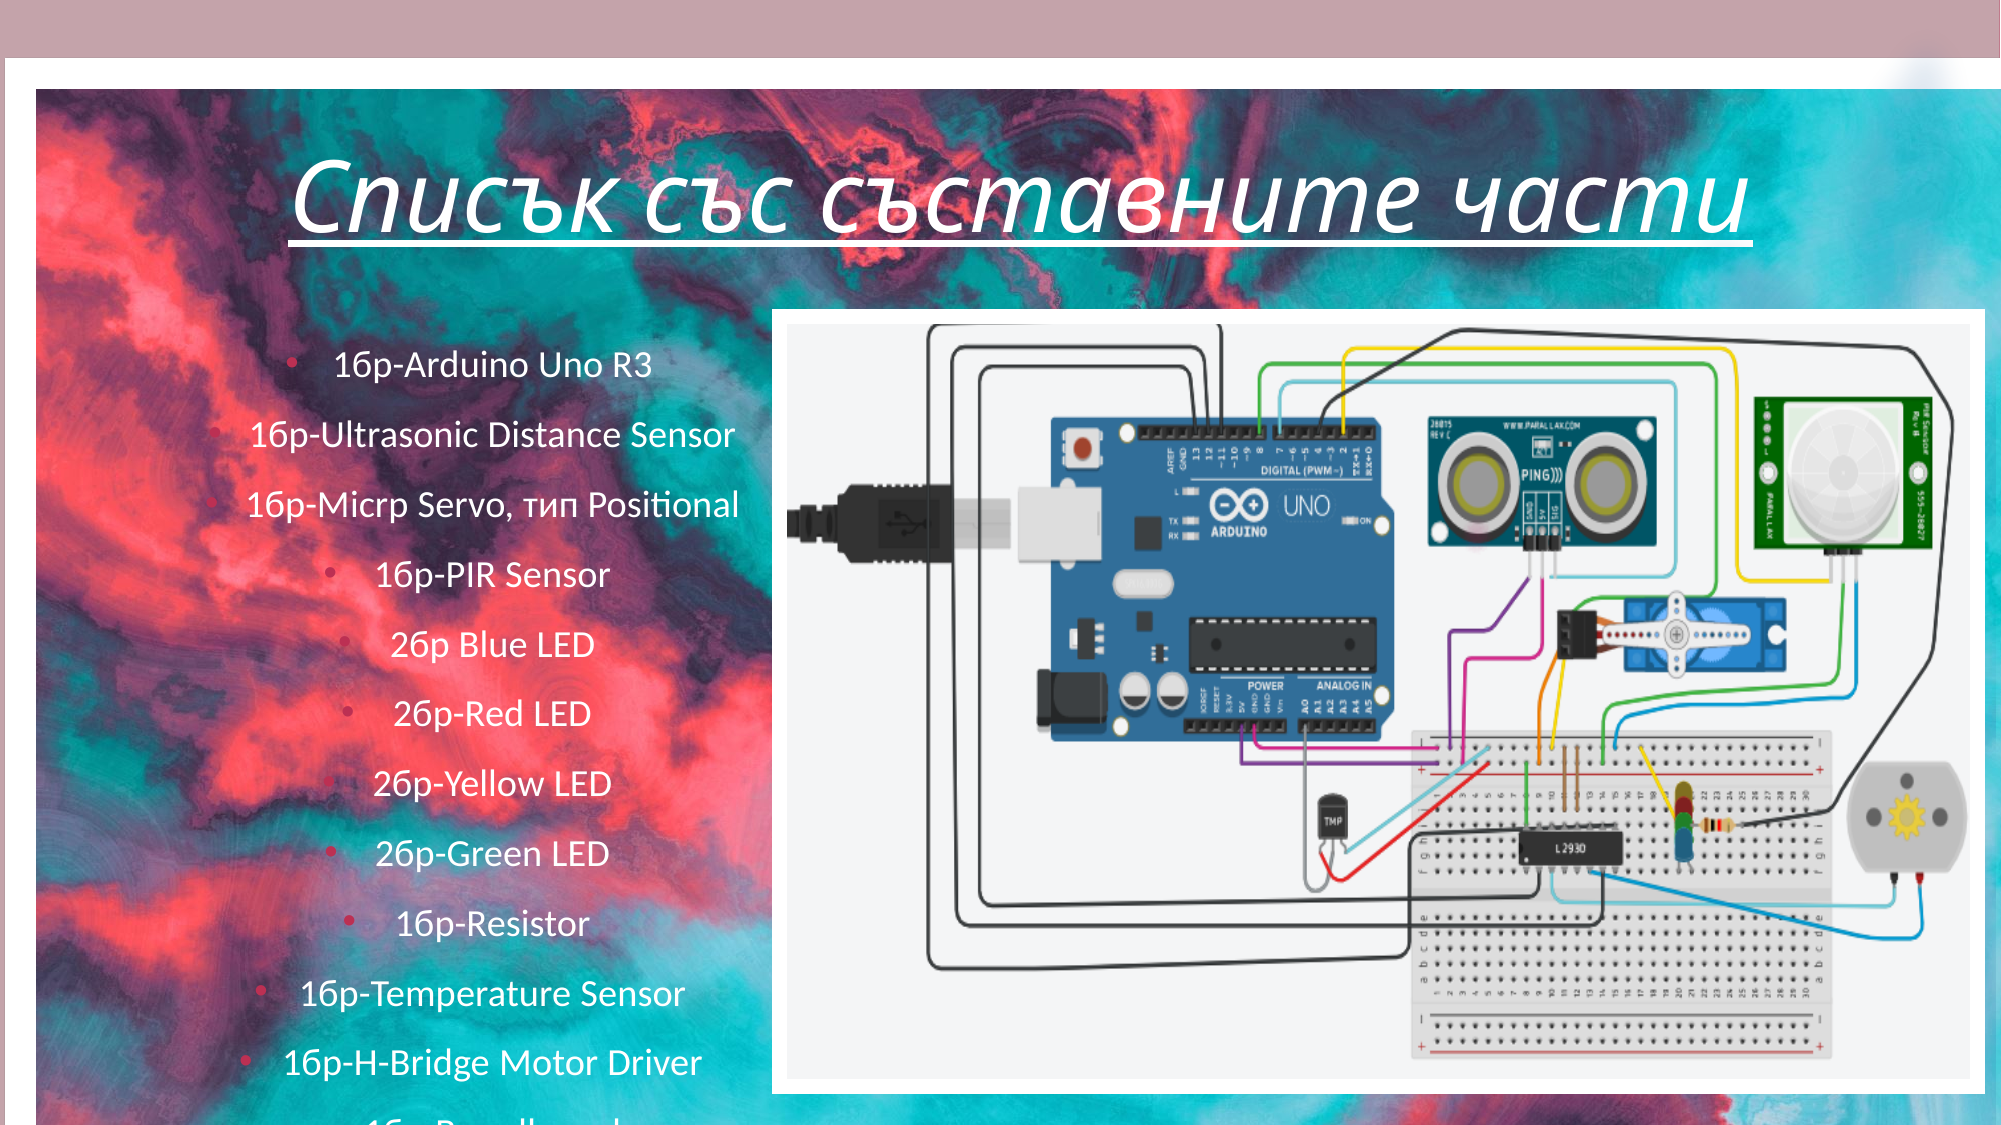

# Списък със съставните части
1бр-Arduino Uno R3
1бр-Ultrasonic Distance Sensor
1бр-Micrp Servo, тип Positional
1бр-PIR Sensor
2бр Blue LED
2бр-Red LED
2бр-Yellow LED
2бр-Green LED
1бр-Resistor
1бр-Temperature Sensor
1бр-H-Bridge Motor Driver
1бр-Breadboord